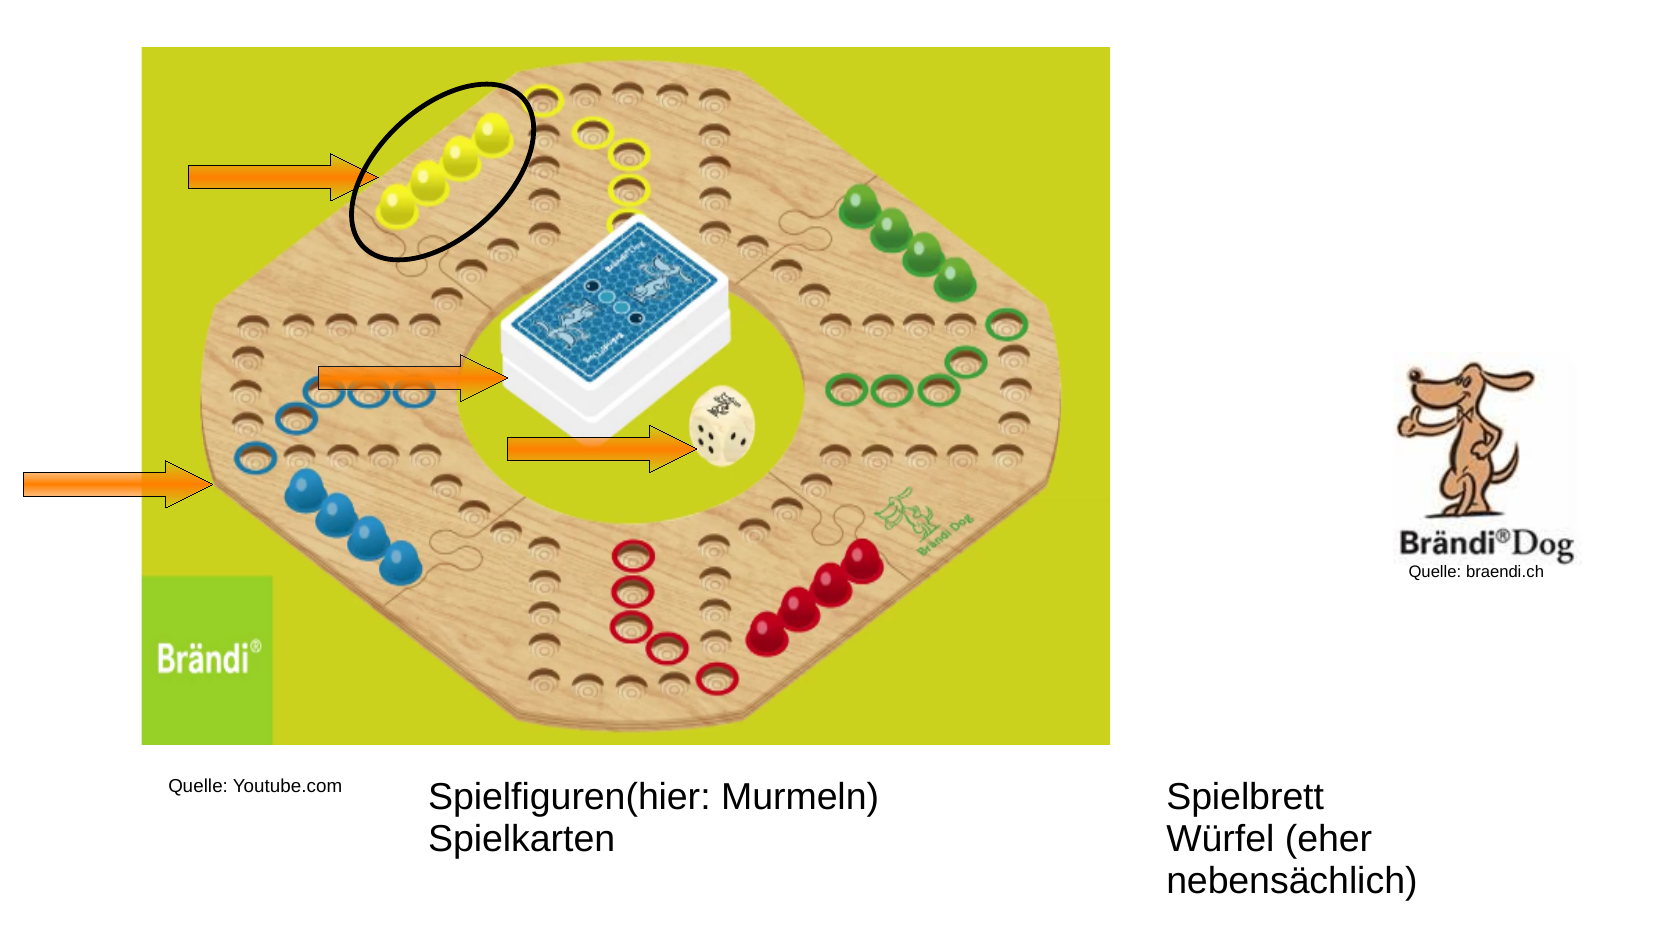

Quelle: braendi.ch
Quelle: Youtube.com
Spielfiguren(hier: Murmeln)				Spielbrett
Spielkarten								Würfel (eher 				 									nebensächlich)